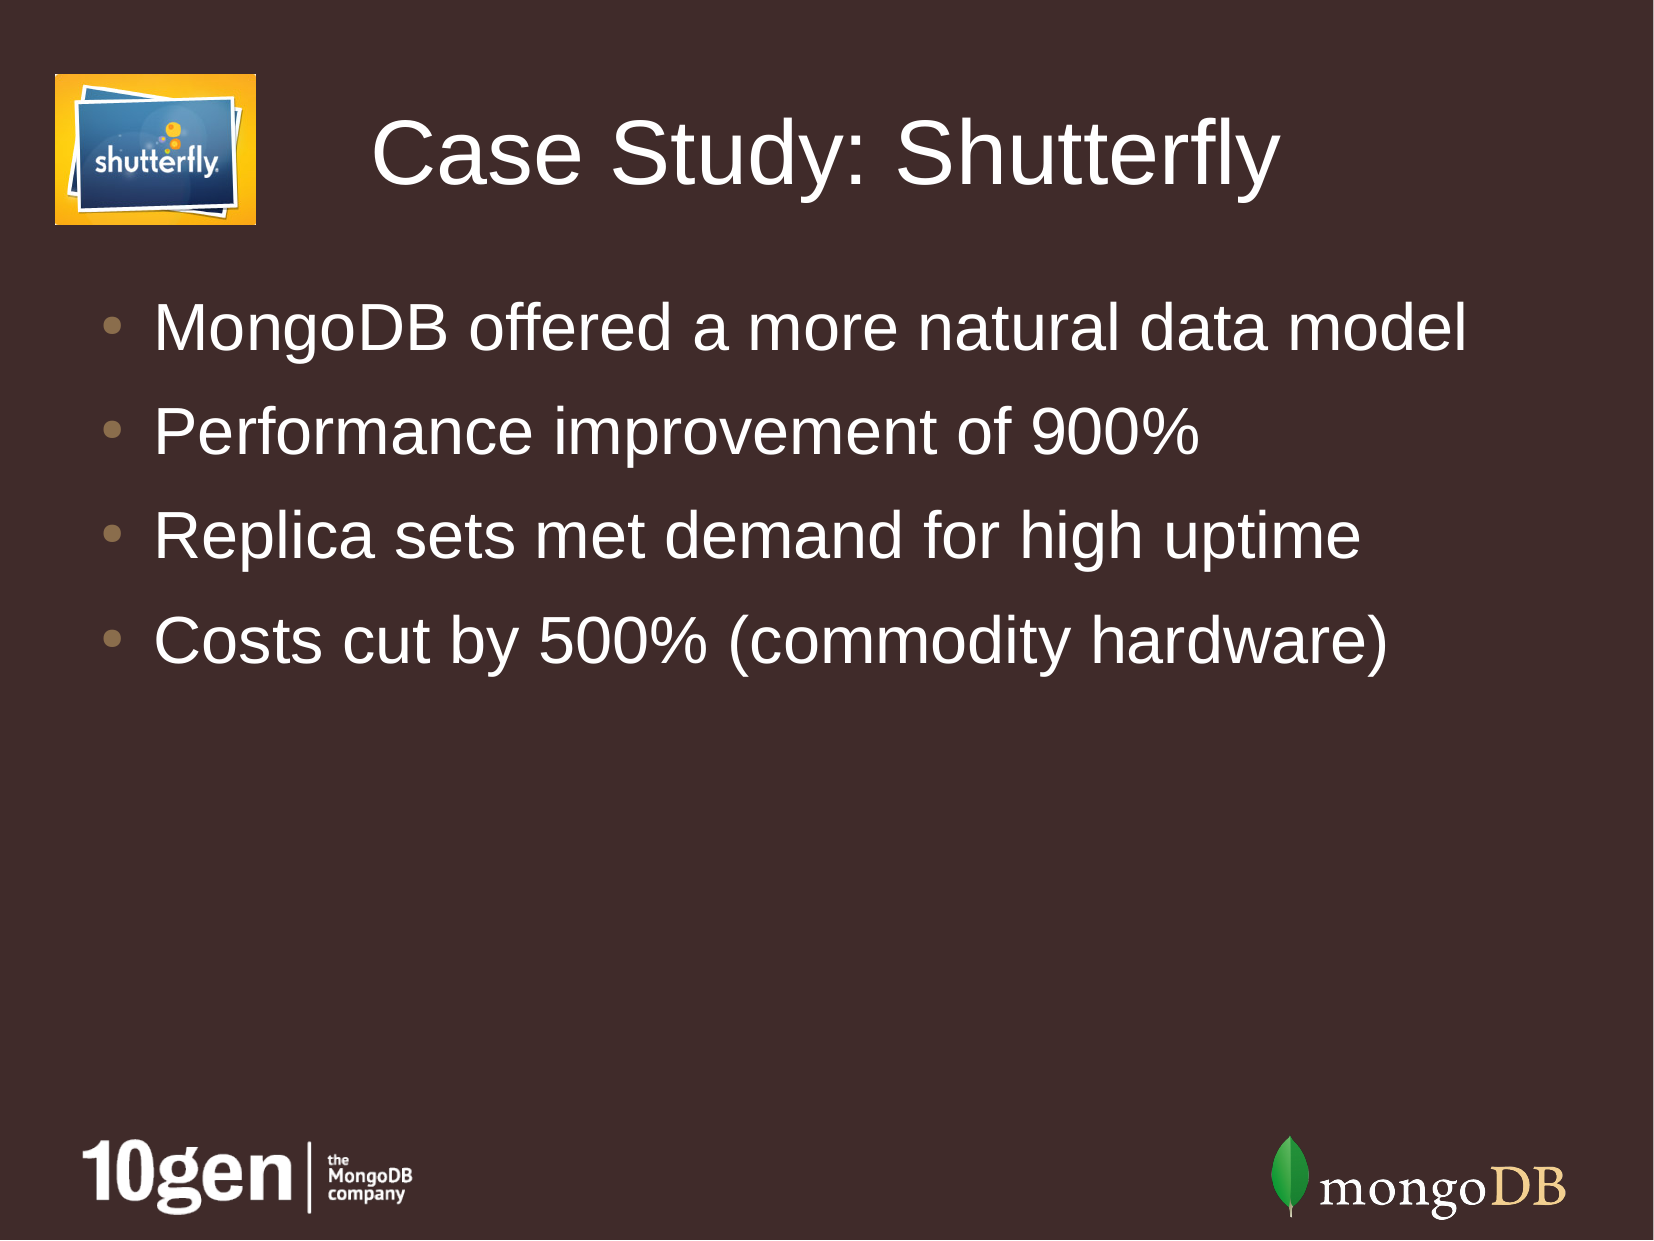

# Case Study: Shutterfly
MongoDB offered a more natural data model
Performance improvement of 900%
Replica sets met demand for high uptime
Costs cut by 500% (commodity hardware)